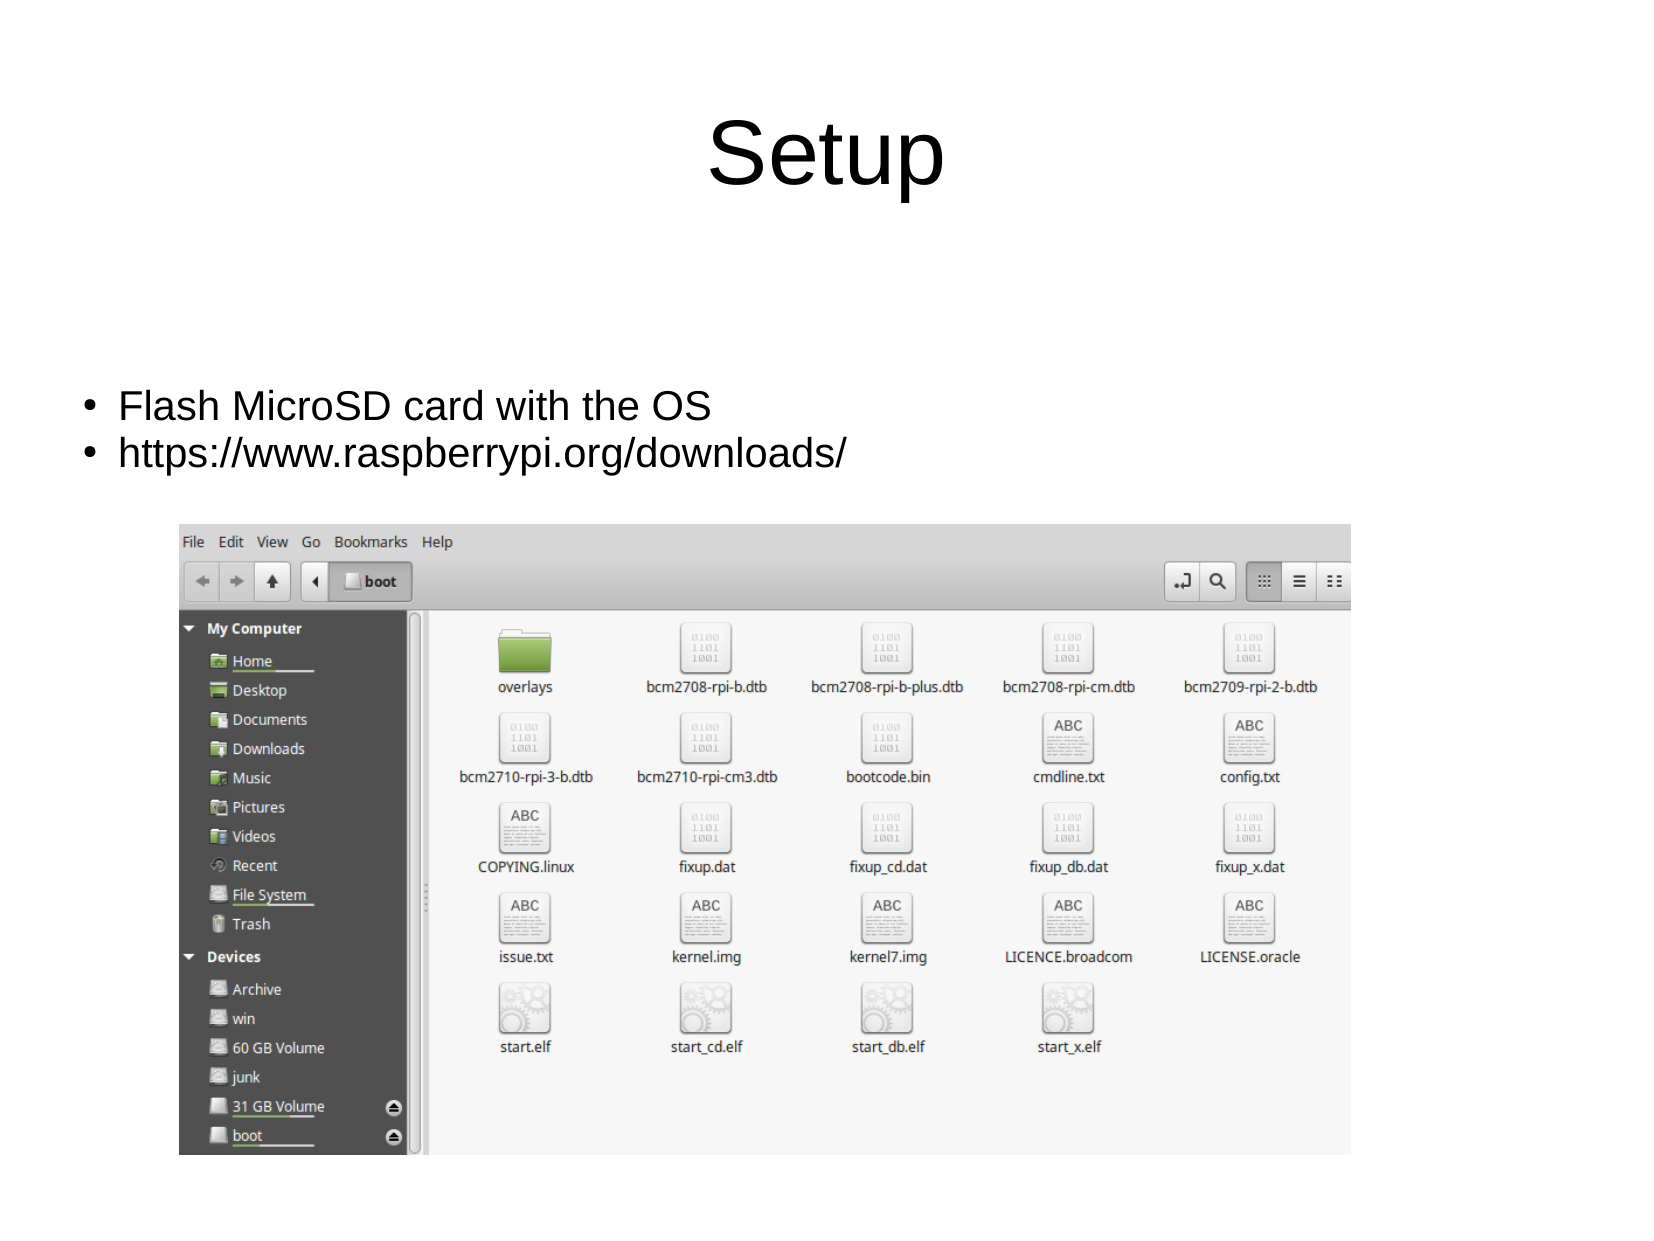

# Setup
Flash MicroSD card with the OS
https://www.raspberrypi.org/downloads/